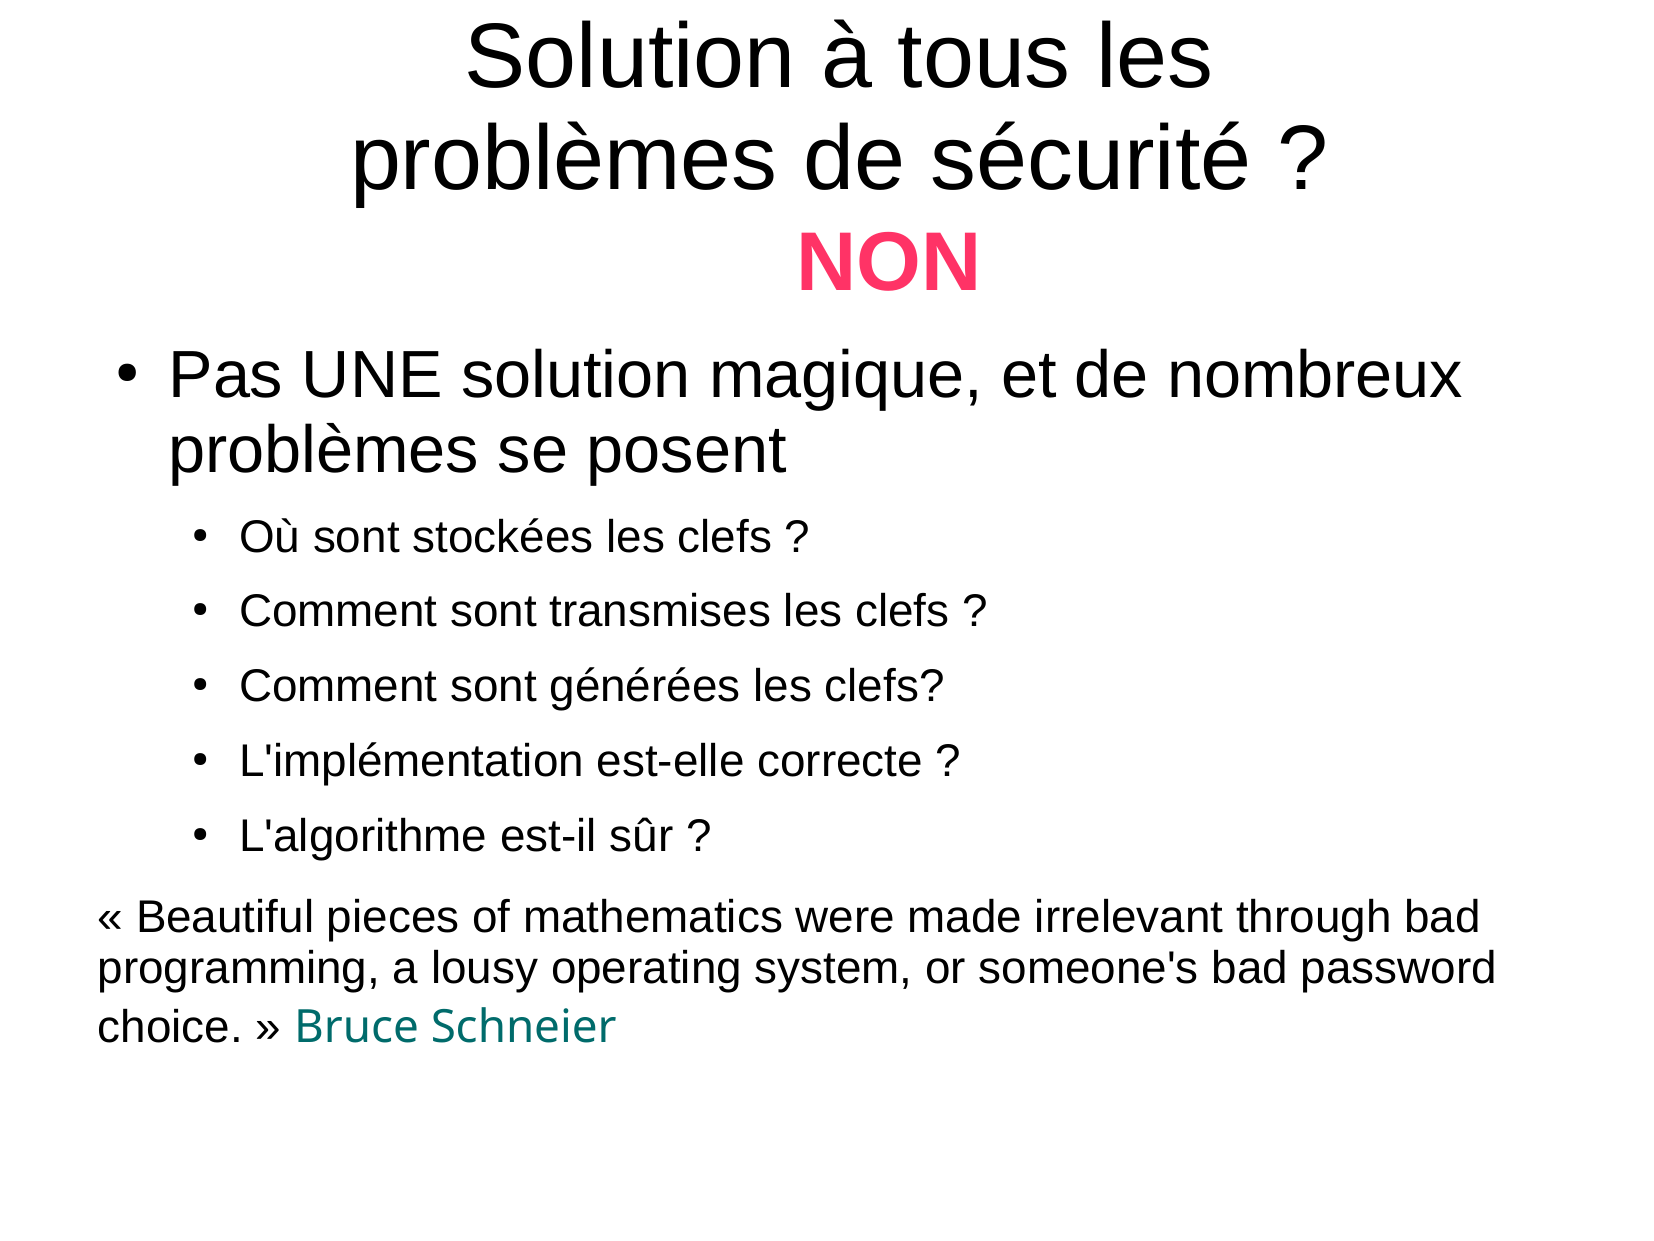

# Solution à tous les problèmes de sécurité ?
NON
Pas UNE solution magique, et de nombreux problèmes se posent
Où sont stockées les clefs ?
Comment sont transmises les clefs ?
Comment sont générées les clefs?
L'implémentation est-elle correcte ?
L'algorithme est-il sûr ?
« Beautiful pieces of mathematics were made irrelevant through bad programming, a lousy operating system, or someone's bad password choice. » Bruce Schneier